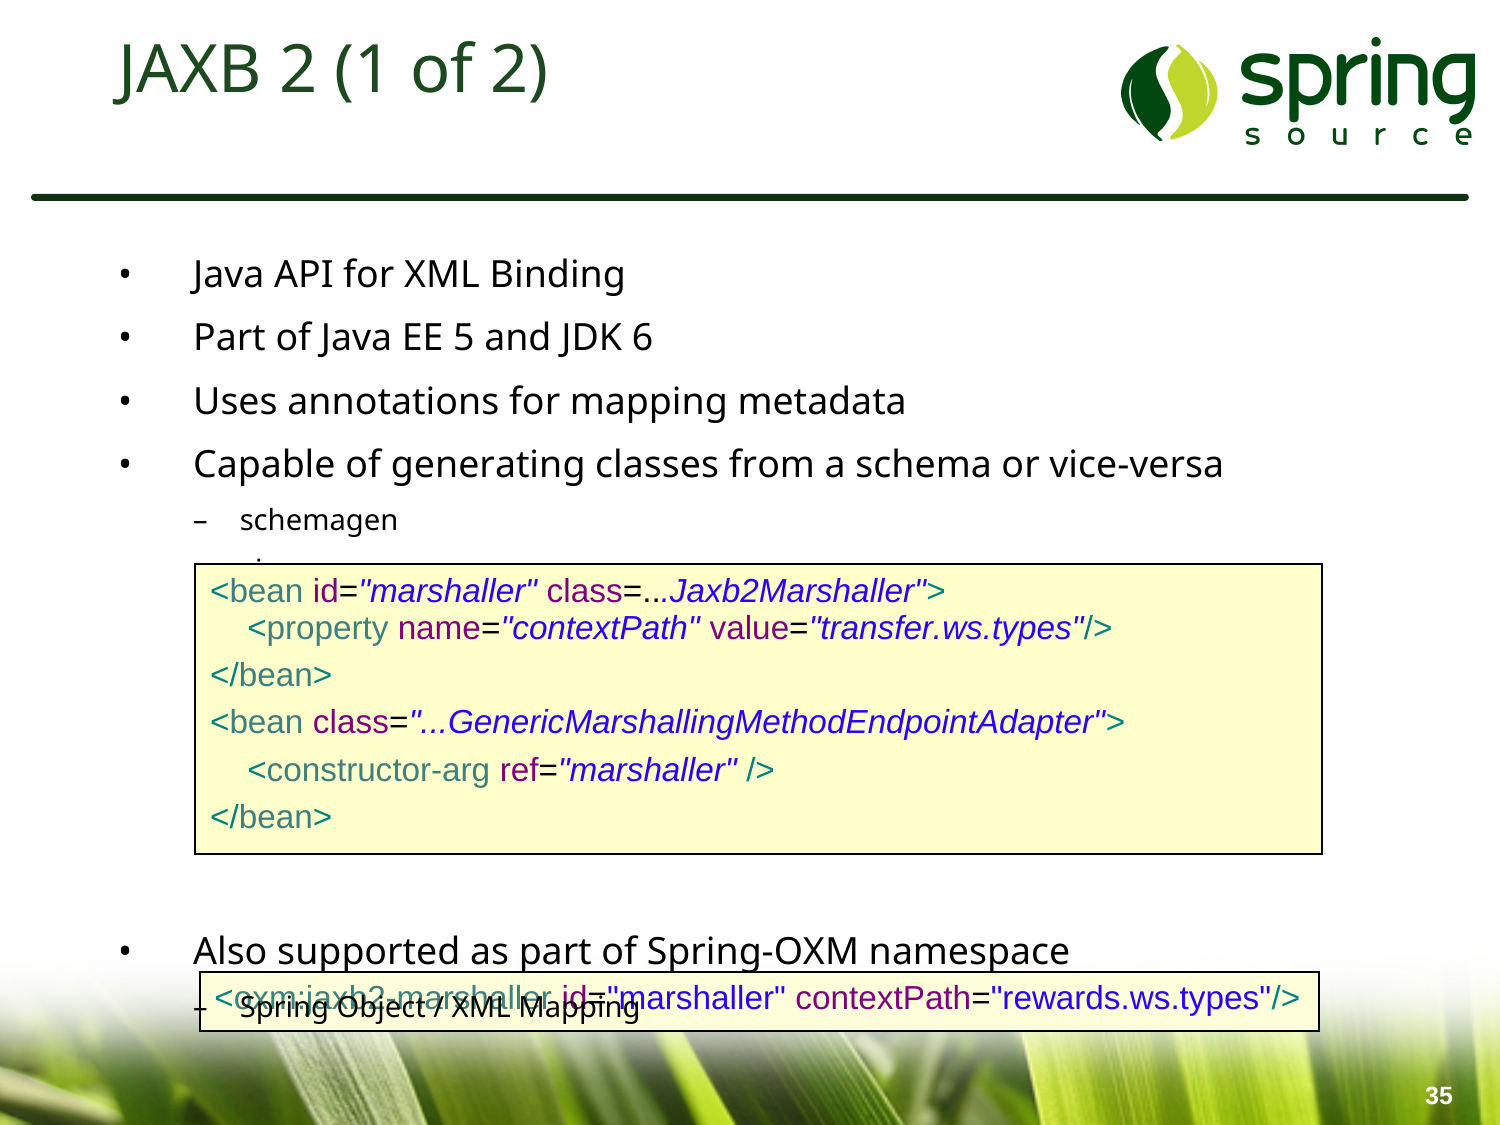

# JAXB 2 (1 of 2)
Java API for XML Binding
Part of Java EE 5 and JDK 6
Uses annotations for mapping metadata
Capable of generating classes from a schema or vice-versa
schemagen
xjc
Also supported as part of Spring-OXM namespace
Spring Object / XML Mapping
<bean id="marshaller" class=...Jaxb2Marshaller">
 <property name="contextPath" value="transfer.ws.types"/>
</bean>
<bean class="...GenericMarshallingMethodEndpointAdapter">
 <constructor-arg ref="marshaller" />
</bean>
<oxm:jaxb2-marshaller id="marshaller" contextPath="rewards.ws.types"/>